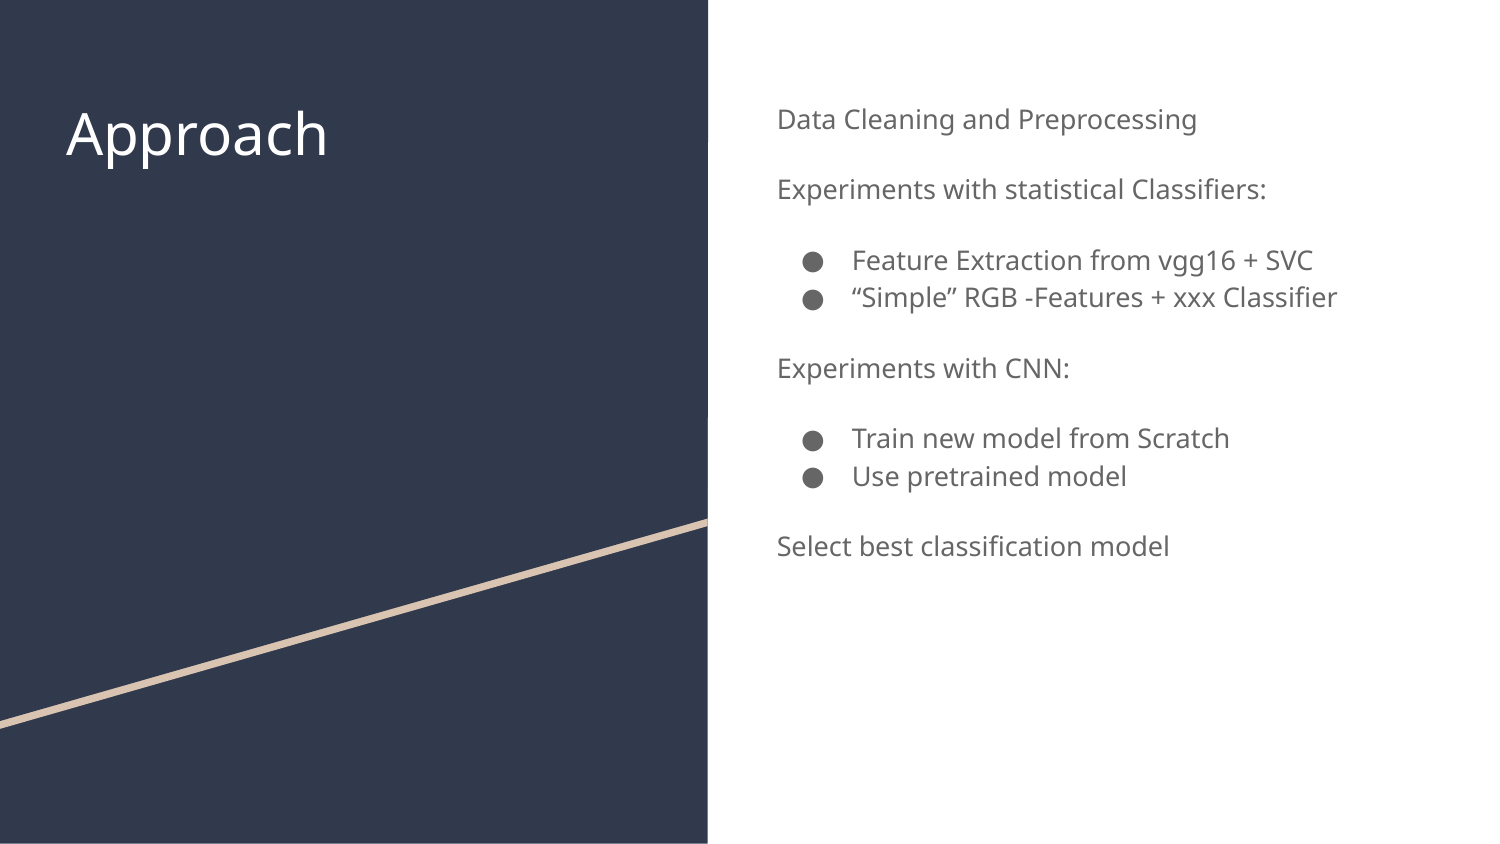

# Approach
Data Cleaning and Preprocessing
Experiments with statistical Classifiers:
Feature Extraction from vgg16 + SVC
“Simple” RGB -Features + xxx Classifier
Experiments with CNN:
Train new model from Scratch
Use pretrained model
Select best classification model